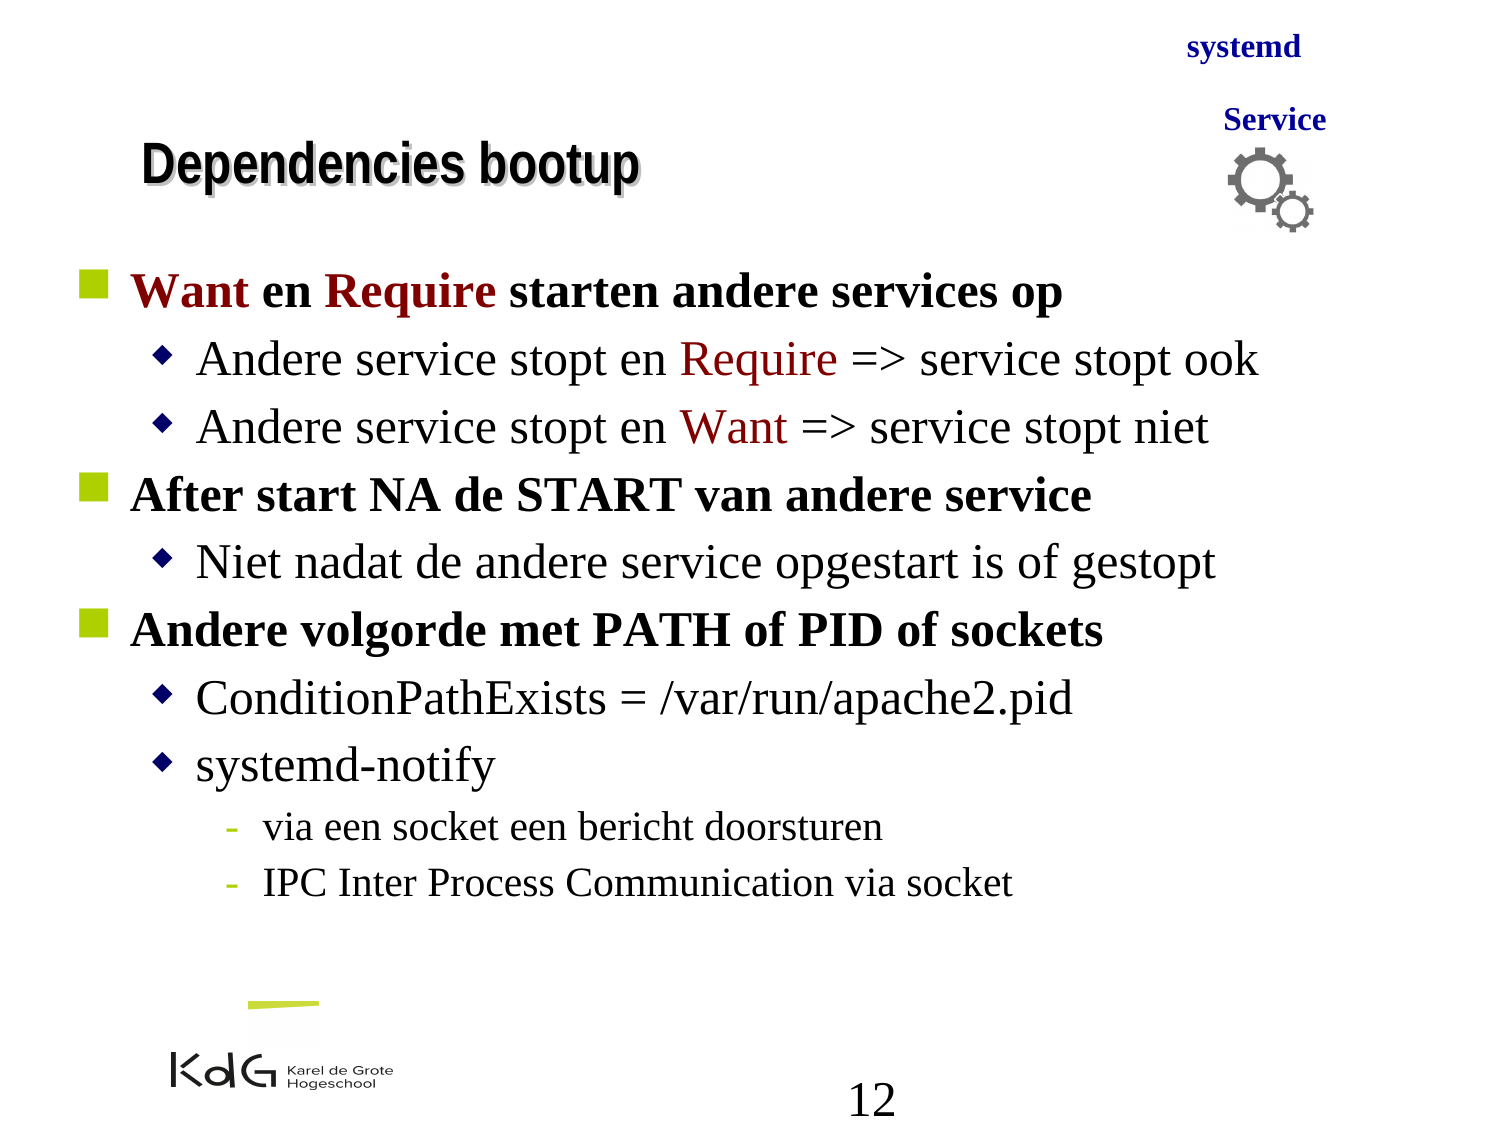

# Dependencies bootup
Service
Want en Require starten andere services op
Andere service stopt en Require => service stopt ook
Andere service stopt en Want => service stopt niet
After start NA de START van andere service
Niet nadat de andere service opgestart is of gestopt
Andere volgorde met PATH of PID of sockets
ConditionPathExists = /var/run/apache2.pid
systemd-notify
via een socket een bericht doorsturen
IPC Inter Process Communication via socket